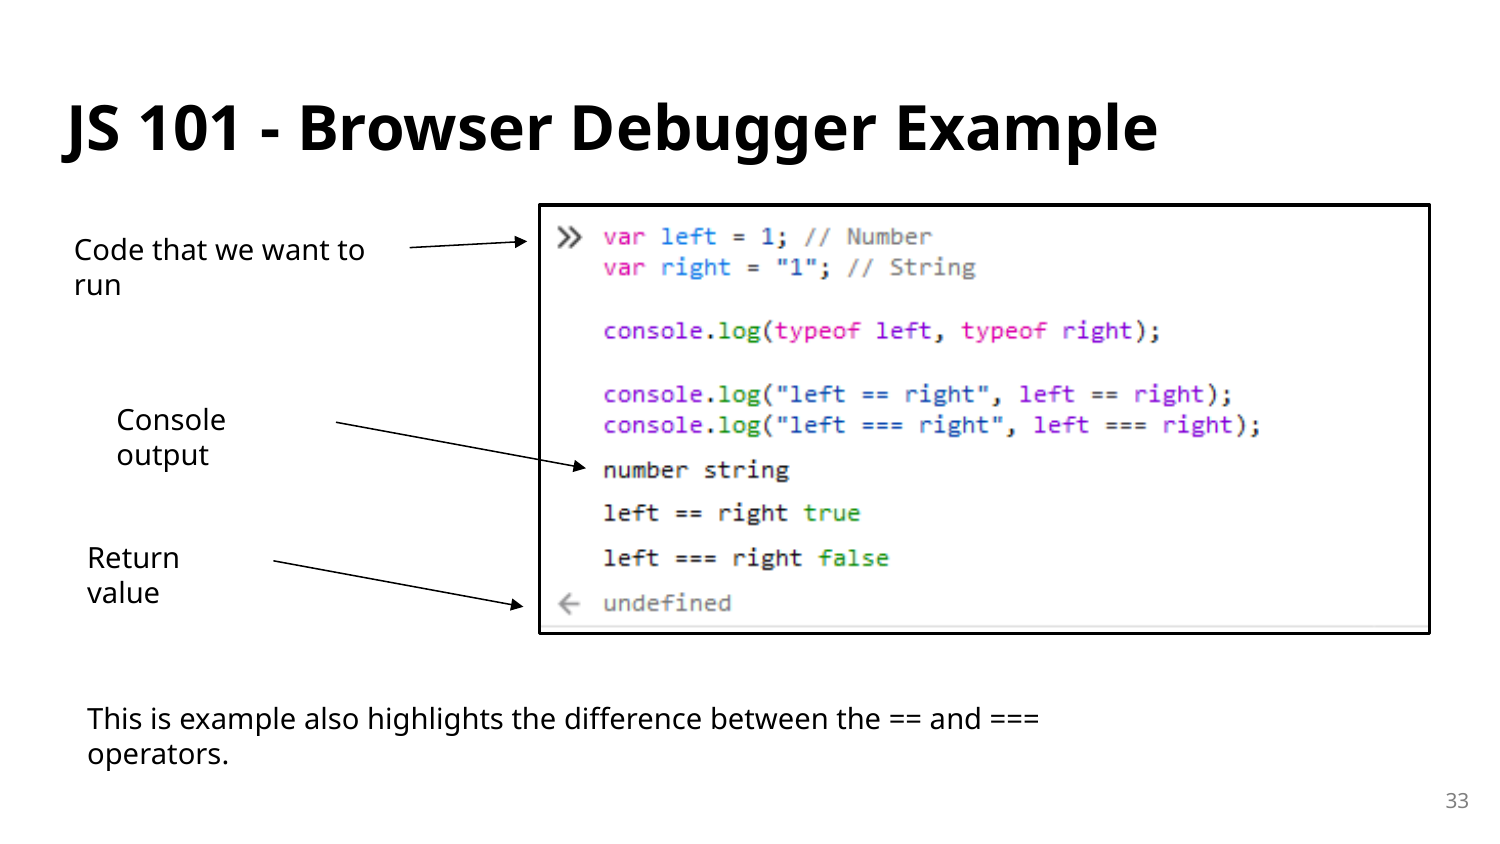

# JS 101 - Browser Debugger Example
Code that we want to run
Console output
Return value
This is example also highlights the difference between the == and === operators.